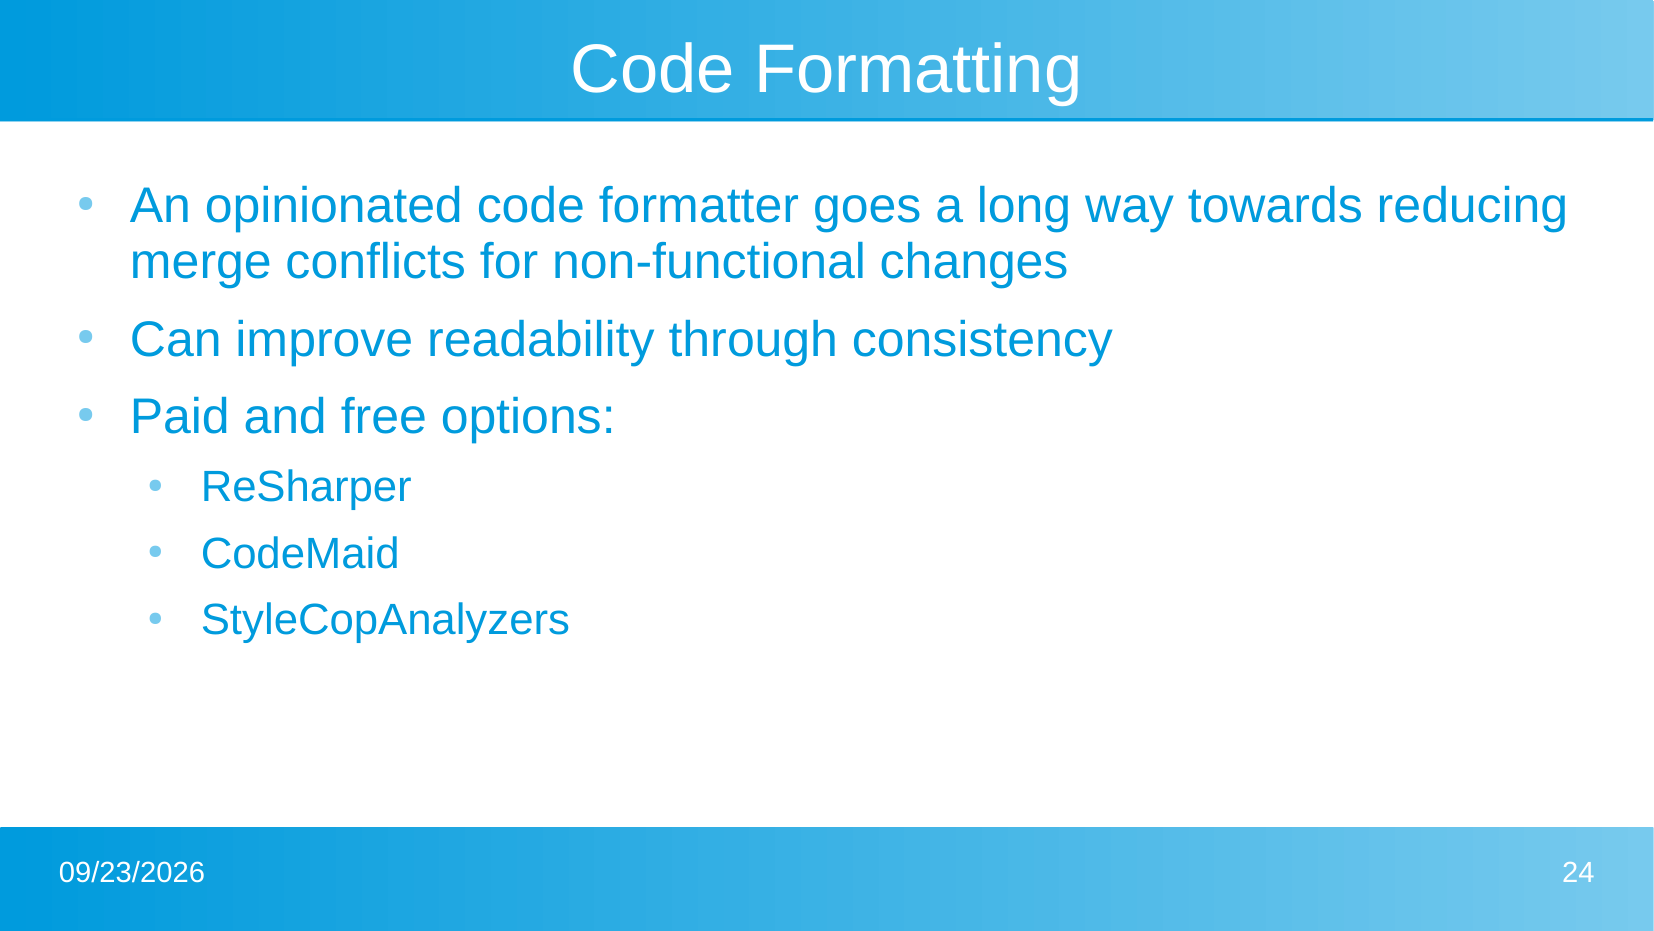

# Code Formatting
An opinionated code formatter goes a long way towards reducing merge conflicts for non-functional changes
Can improve readability through consistency
Paid and free options:
ReSharper
CodeMaid
StyleCopAnalyzers
24